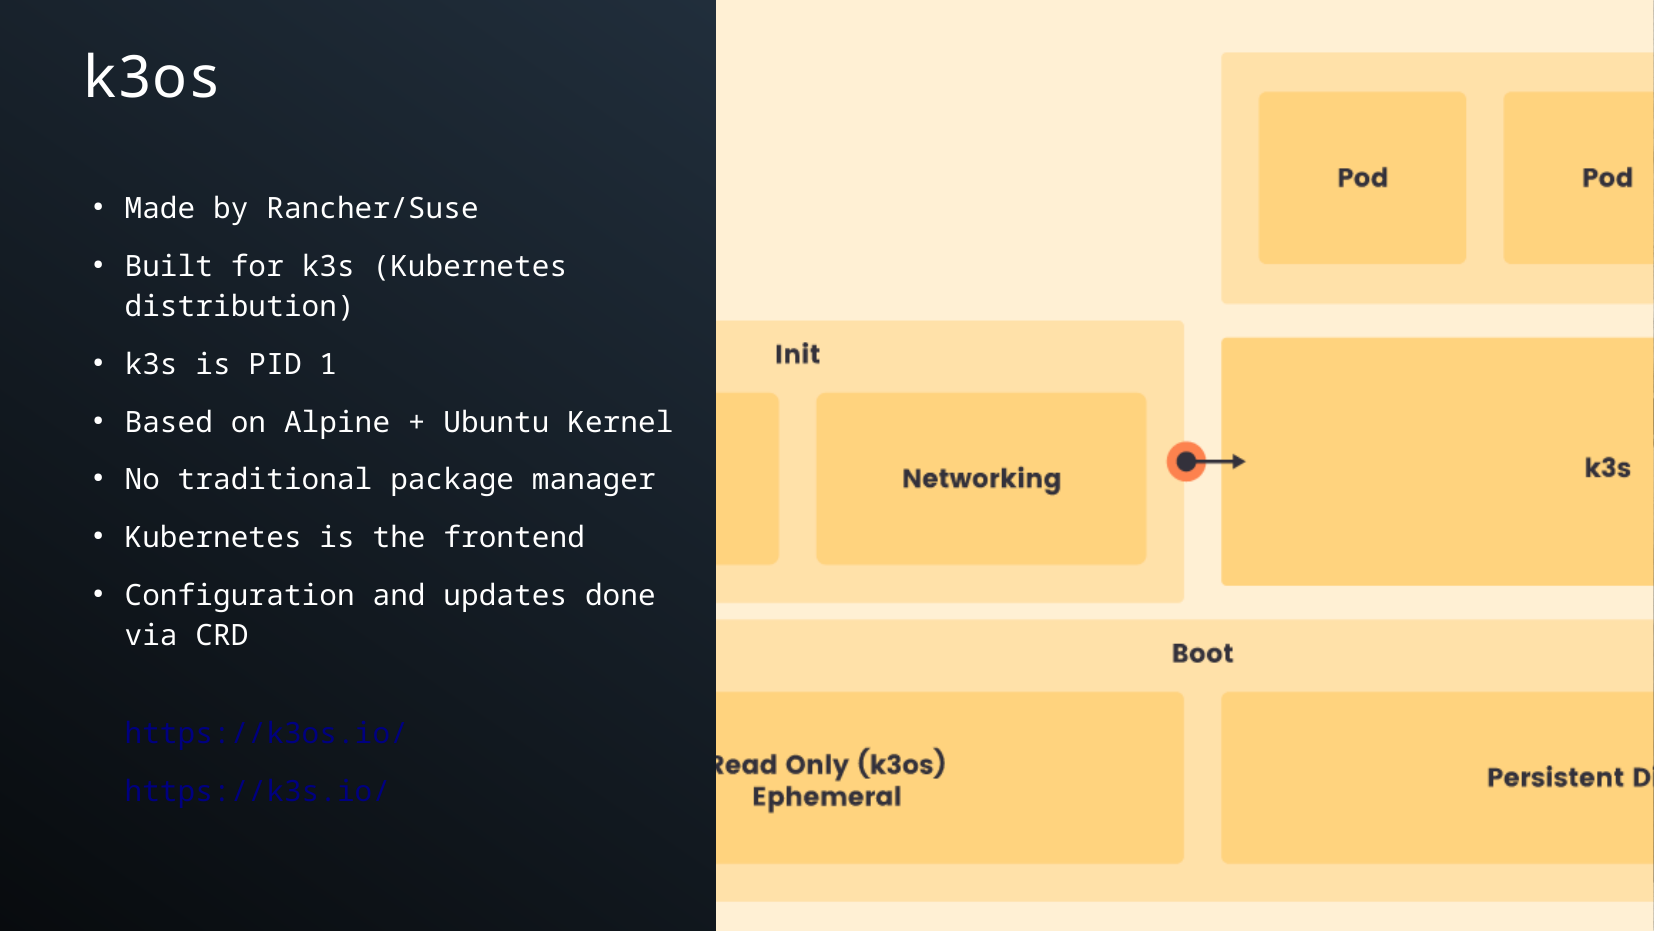

k3os
# Made by Rancher/Suse
Built for k3s (Kubernetes distribution)
k3s is PID 1
Based on Alpine + Ubuntu Kernel
No traditional package manager
Kubernetes is the frontend
Configuration and updates done via CRD
https://k3os.io/
https://k3s.io/